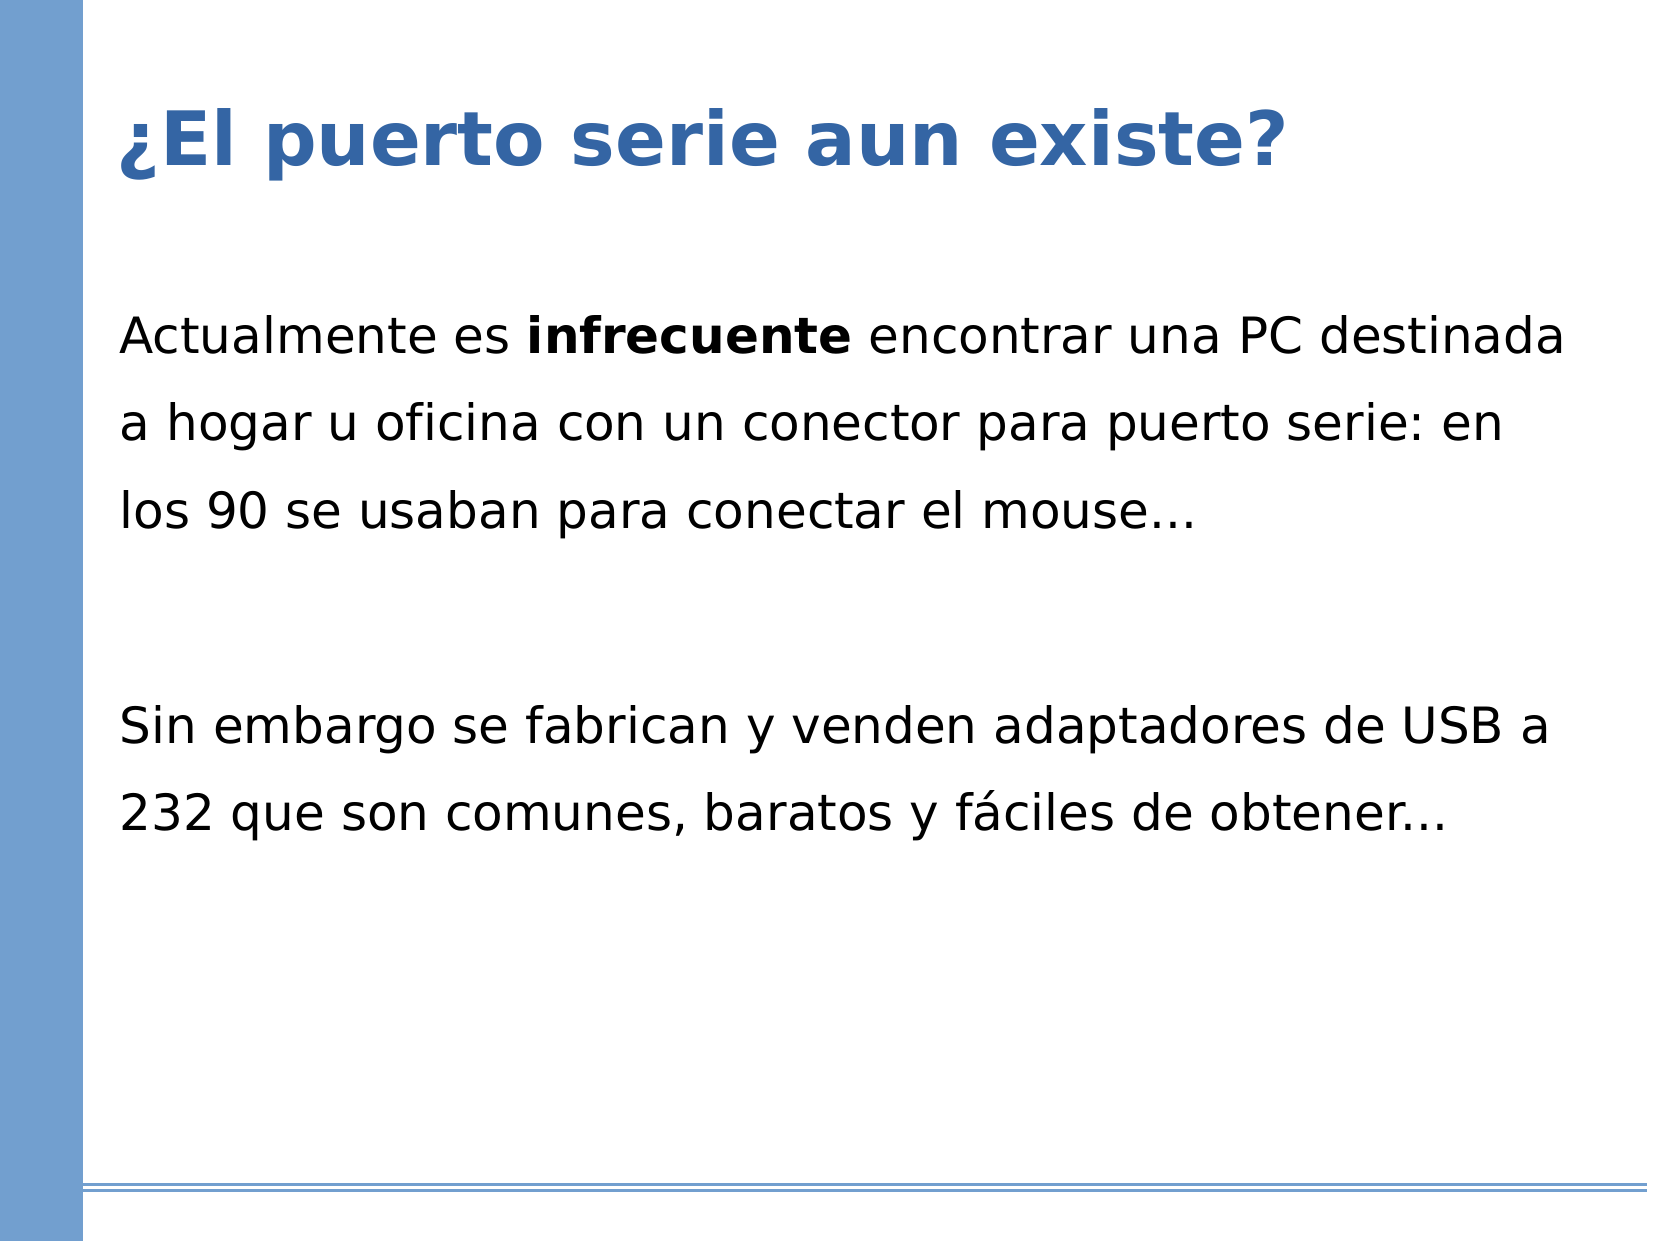

¿El puerto serie aun existe?
Actualmente es infrecuente encontrar una PC destinada a hogar u oficina con un conector para puerto serie: en los 90 se usaban para conectar el mouse...
Sin embargo se fabrican y venden adaptadores de USB a 232 que son comunes, baratos y fáciles de obtener...